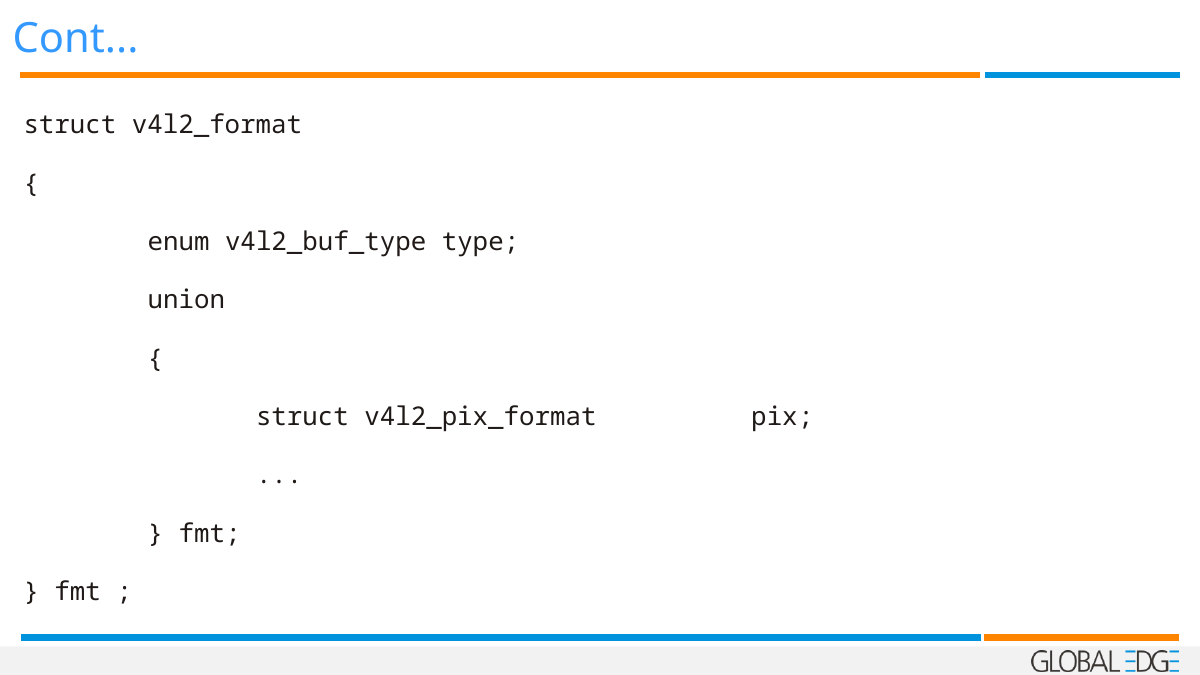

# Cont...
struct v4l2_format
{
 enum v4l2_buf_type type;
 union
 {
 struct v4l2_pix_format pix;
 ...
 } fmt;
} fmt ;